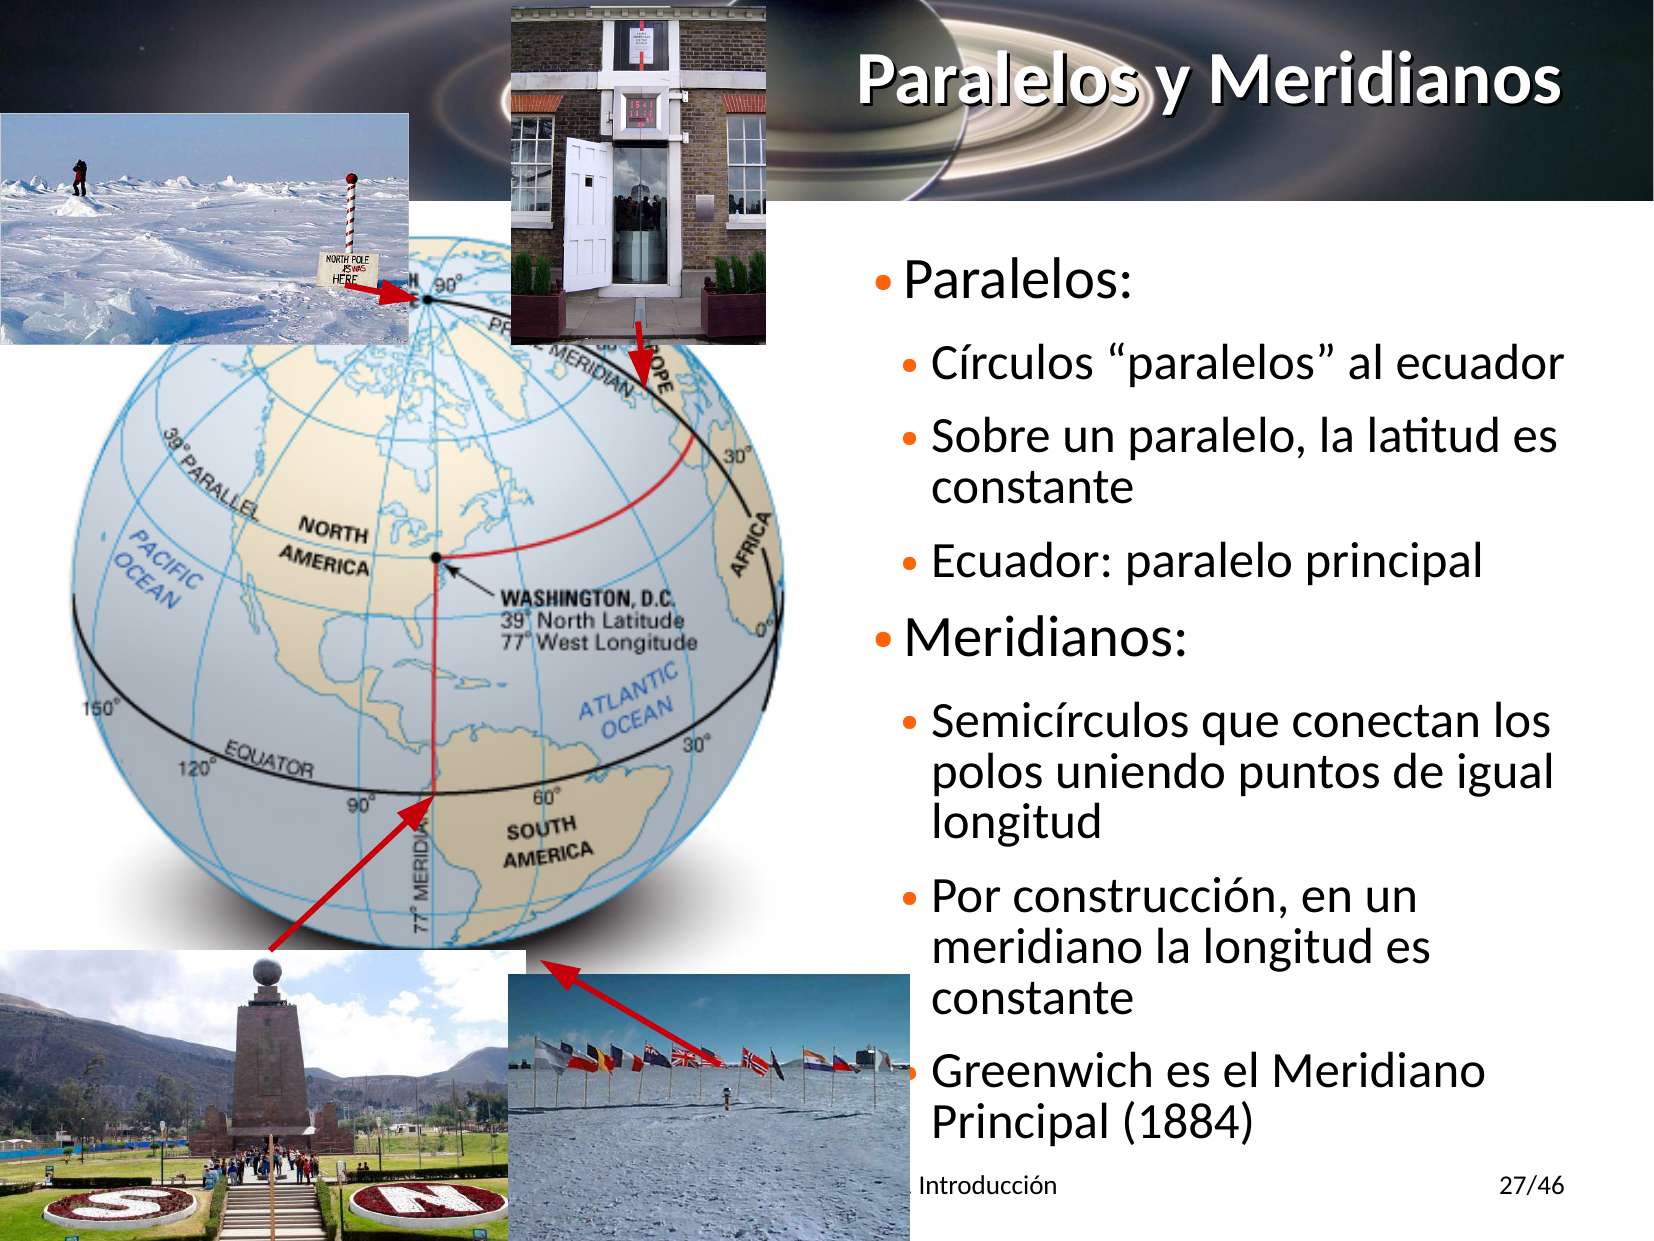

# Paralelos y Meridianos
Paralelos:
Círculos “paralelos” al ecuador
Sobre un paralelo, la latitud es constante
Ecuador: paralelo principal
Meridianos:
Semicírculos que conectan los polos uniendo puntos de igual longitud
Por construcción, en un meridiano la longitud es constante
Greenwich es el Meridiano Principal (1884)
Astronomía planetaria, clase 1. Introducción
27